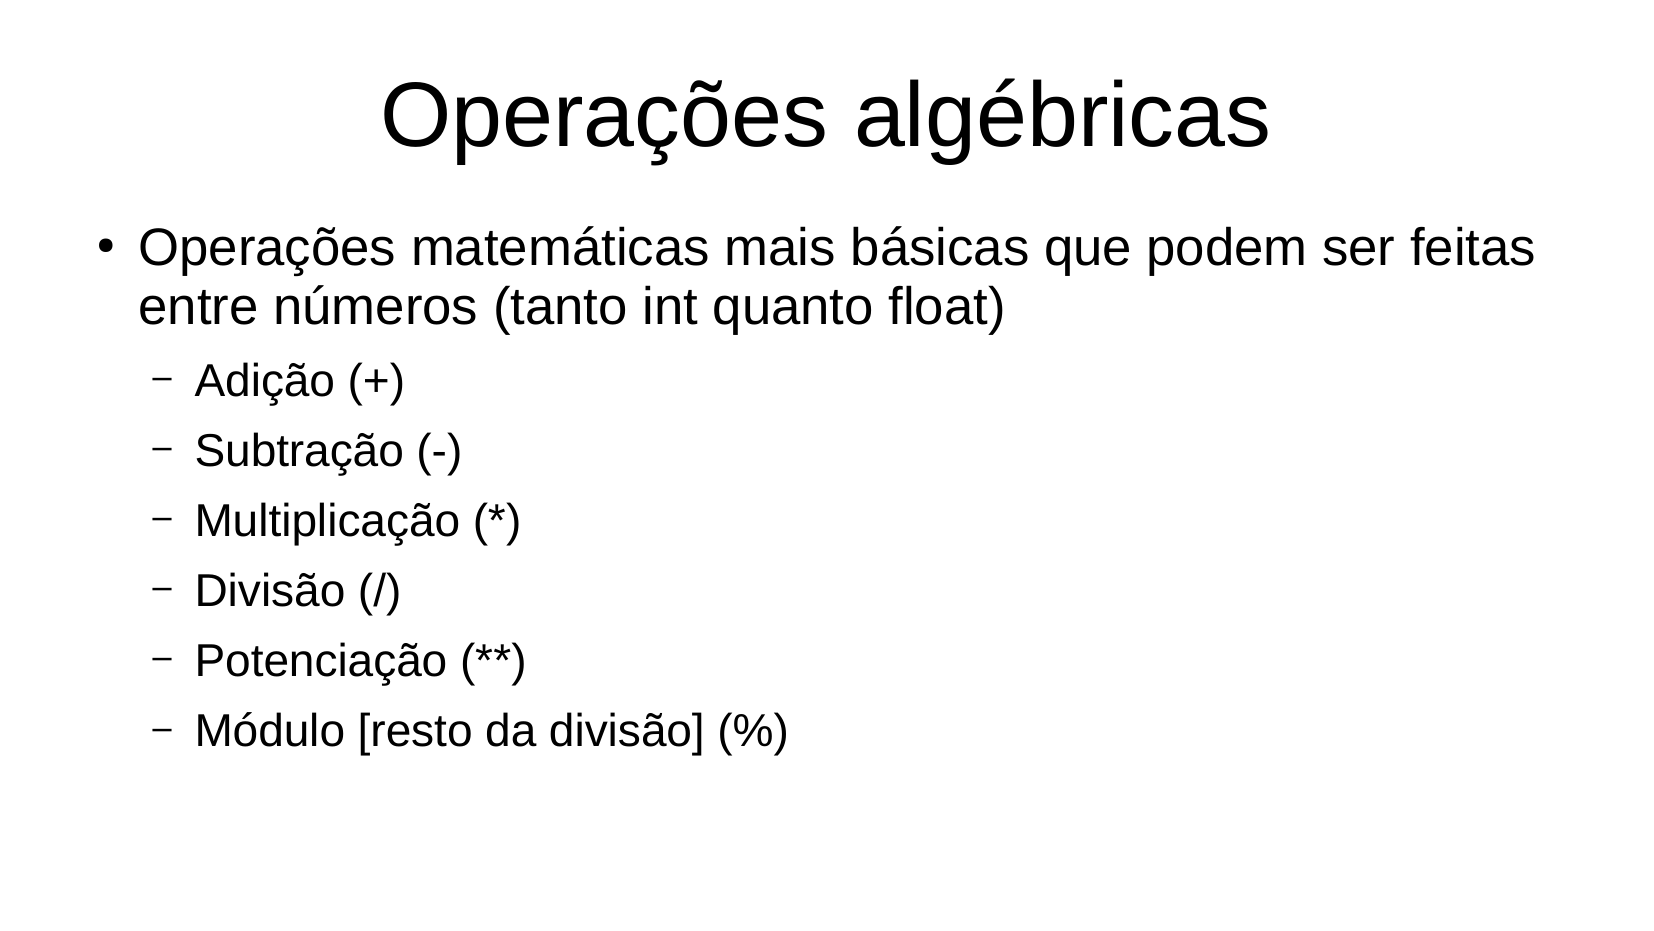

# Operações algébricas
Operações matemáticas mais básicas que podem ser feitas entre números (tanto int quanto float)
Adição (+)
Subtração (-)
Multiplicação (*)
Divisão (/)
Potenciação (**)
Módulo [resto da divisão] (%)